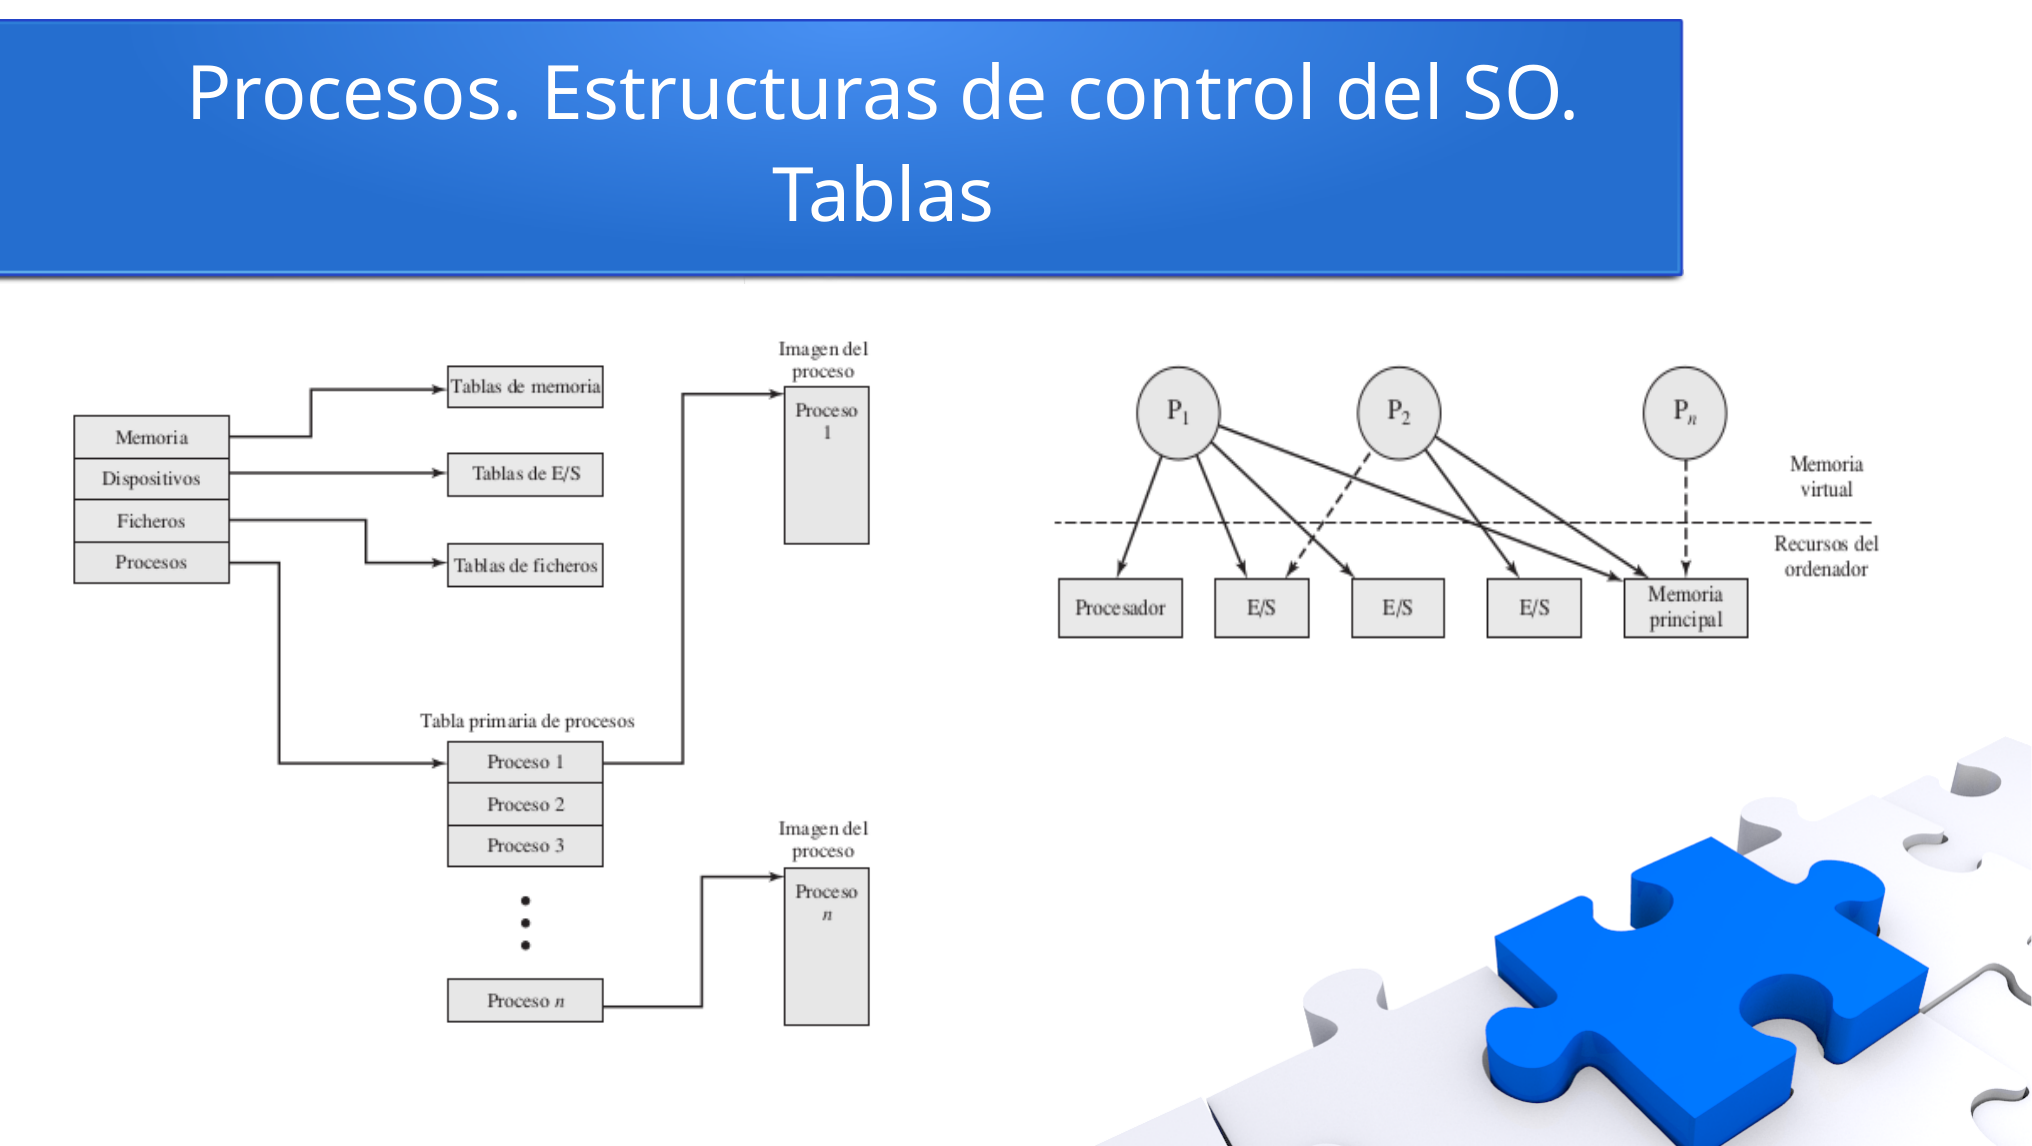

# Procesos. Estructuras de control del SO. Tablas